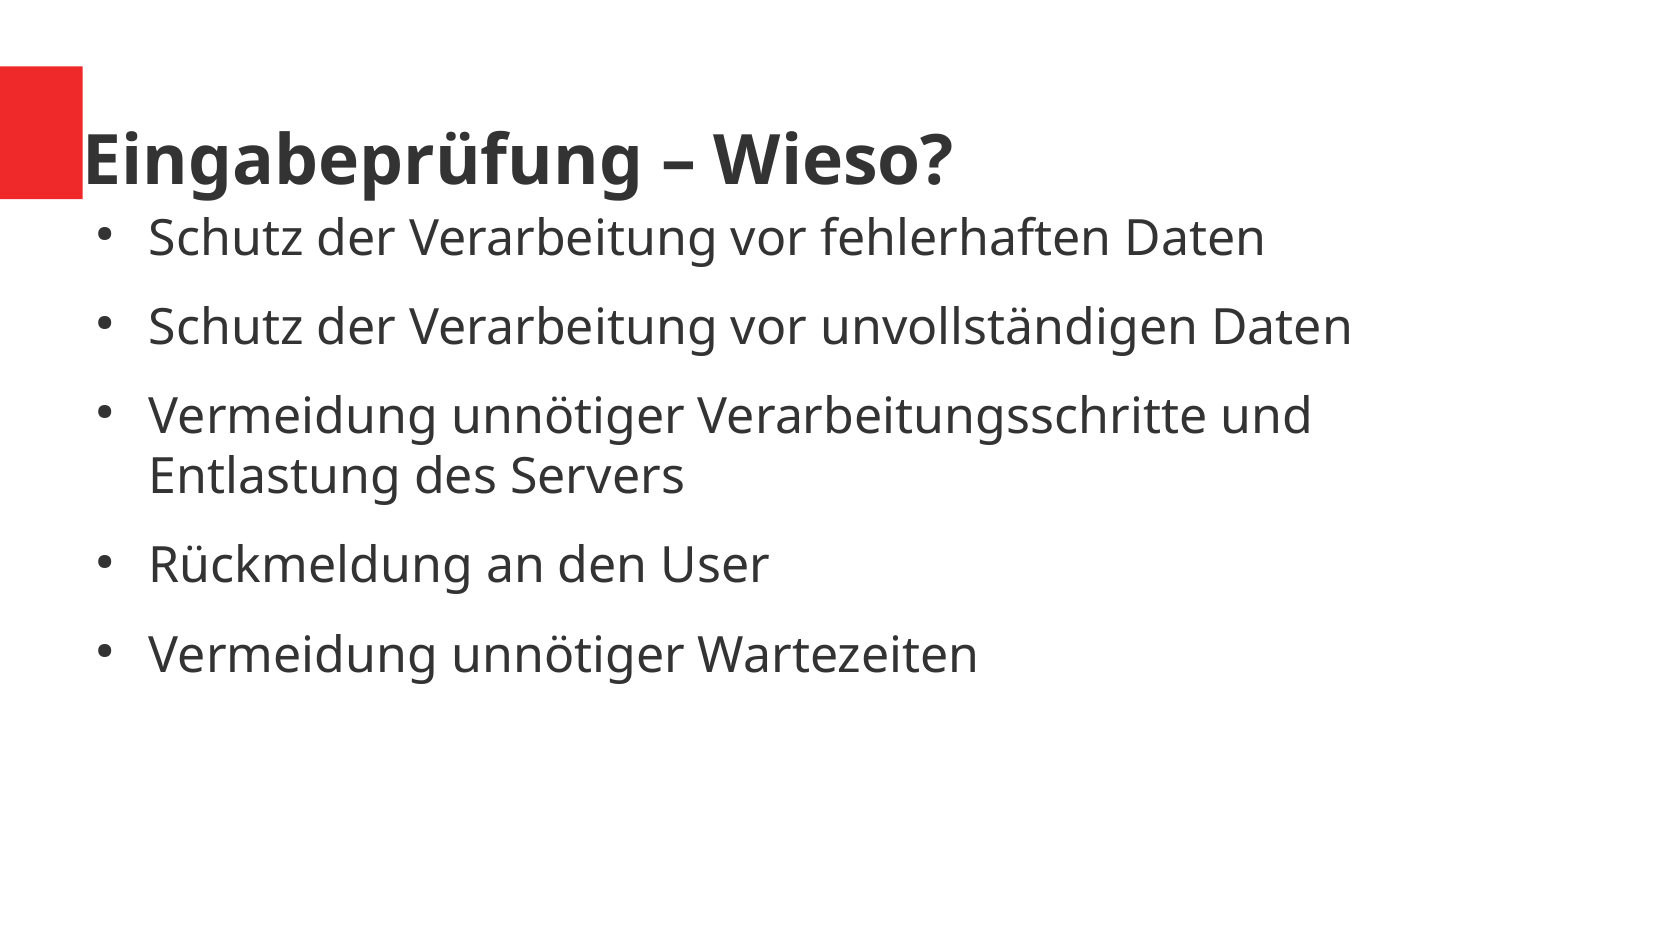

# Eingabeprüfung – Wieso?
Schutz der Verarbeitung vor fehlerhaften Daten
Schutz der Verarbeitung vor unvollständigen Daten
Vermeidung unnötiger Verarbeitungsschritte und Entlastung des Servers
Rückmeldung an den User
Vermeidung unnötiger Wartezeiten